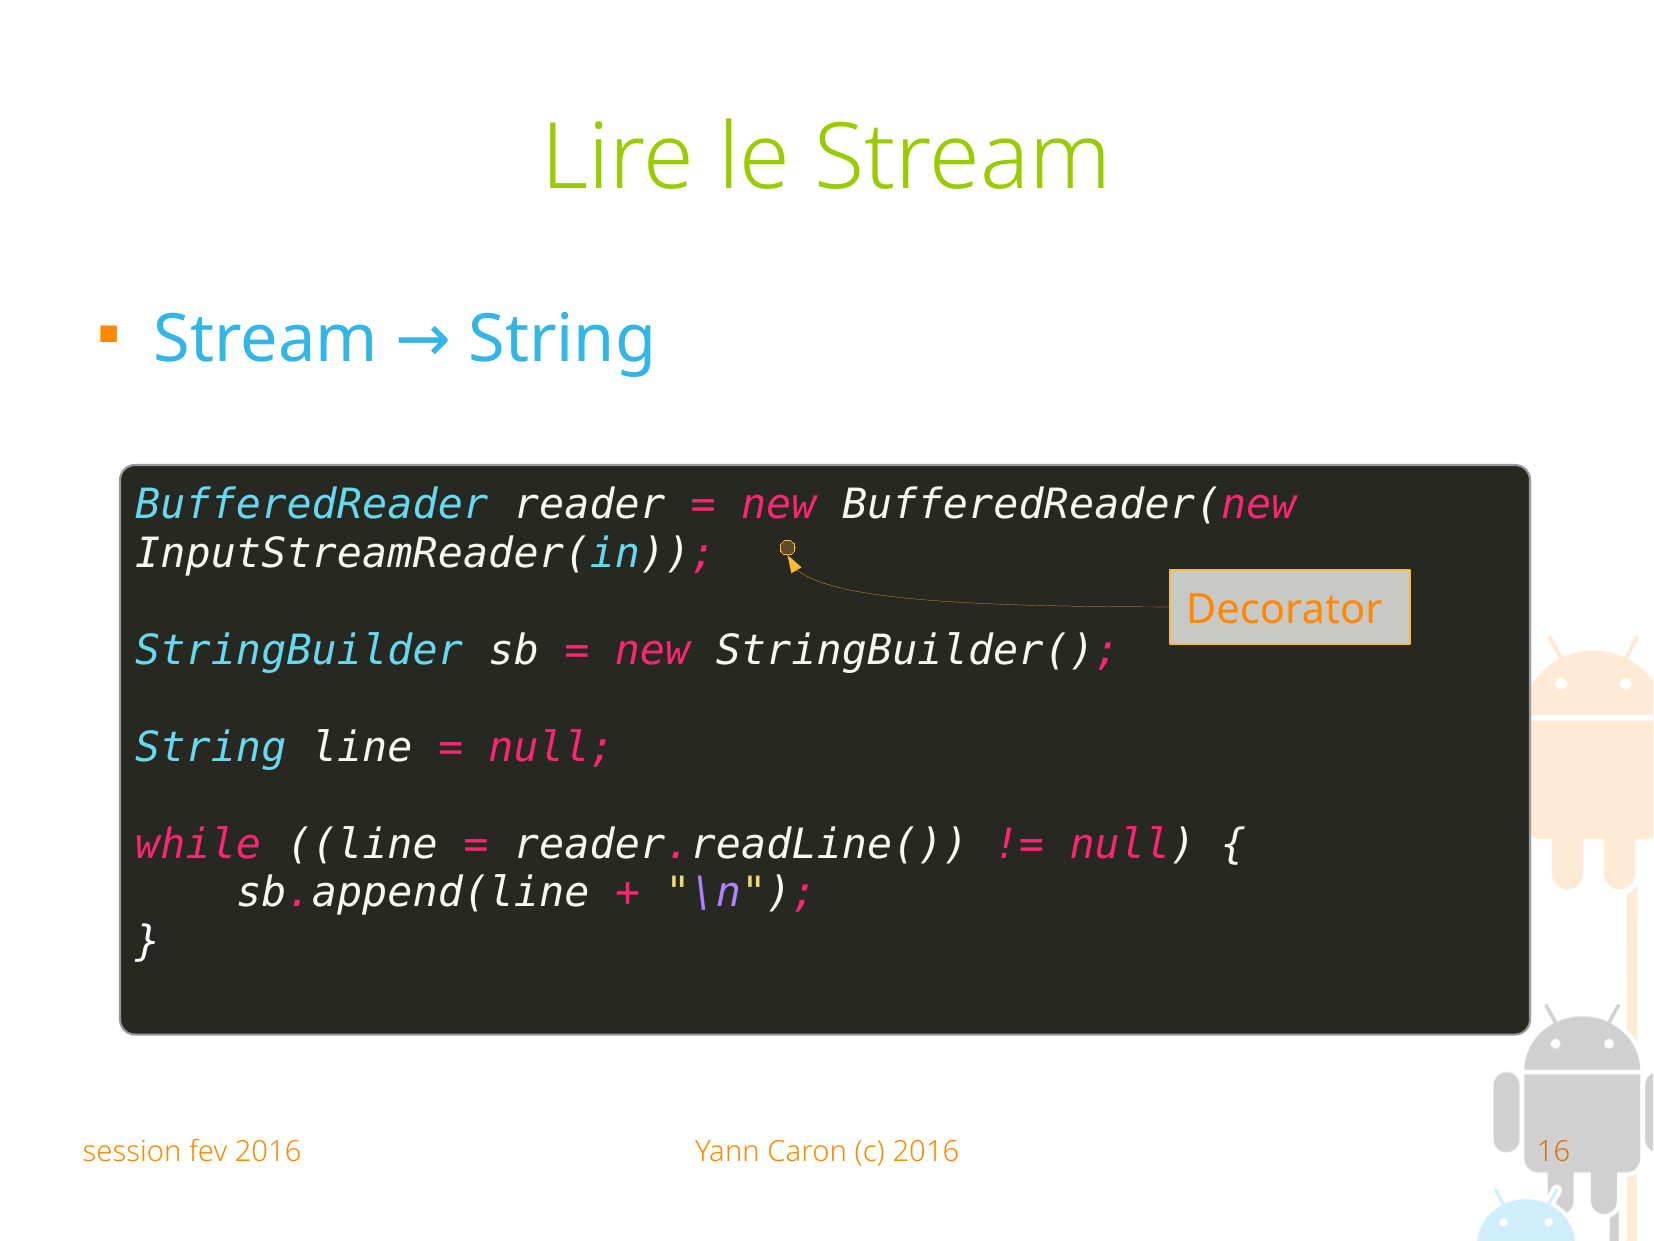

# Lire le Stream
Stream → String
BufferedReader reader = new BufferedReader(new InputStreamReader(in));
StringBuilder sb = new StringBuilder();
String line = null;
while ((line = reader.readLine()) != null) {
 sb.append(line + "\n");
}
Decorator
session fev 2016
Yann Caron (c) 2016
16